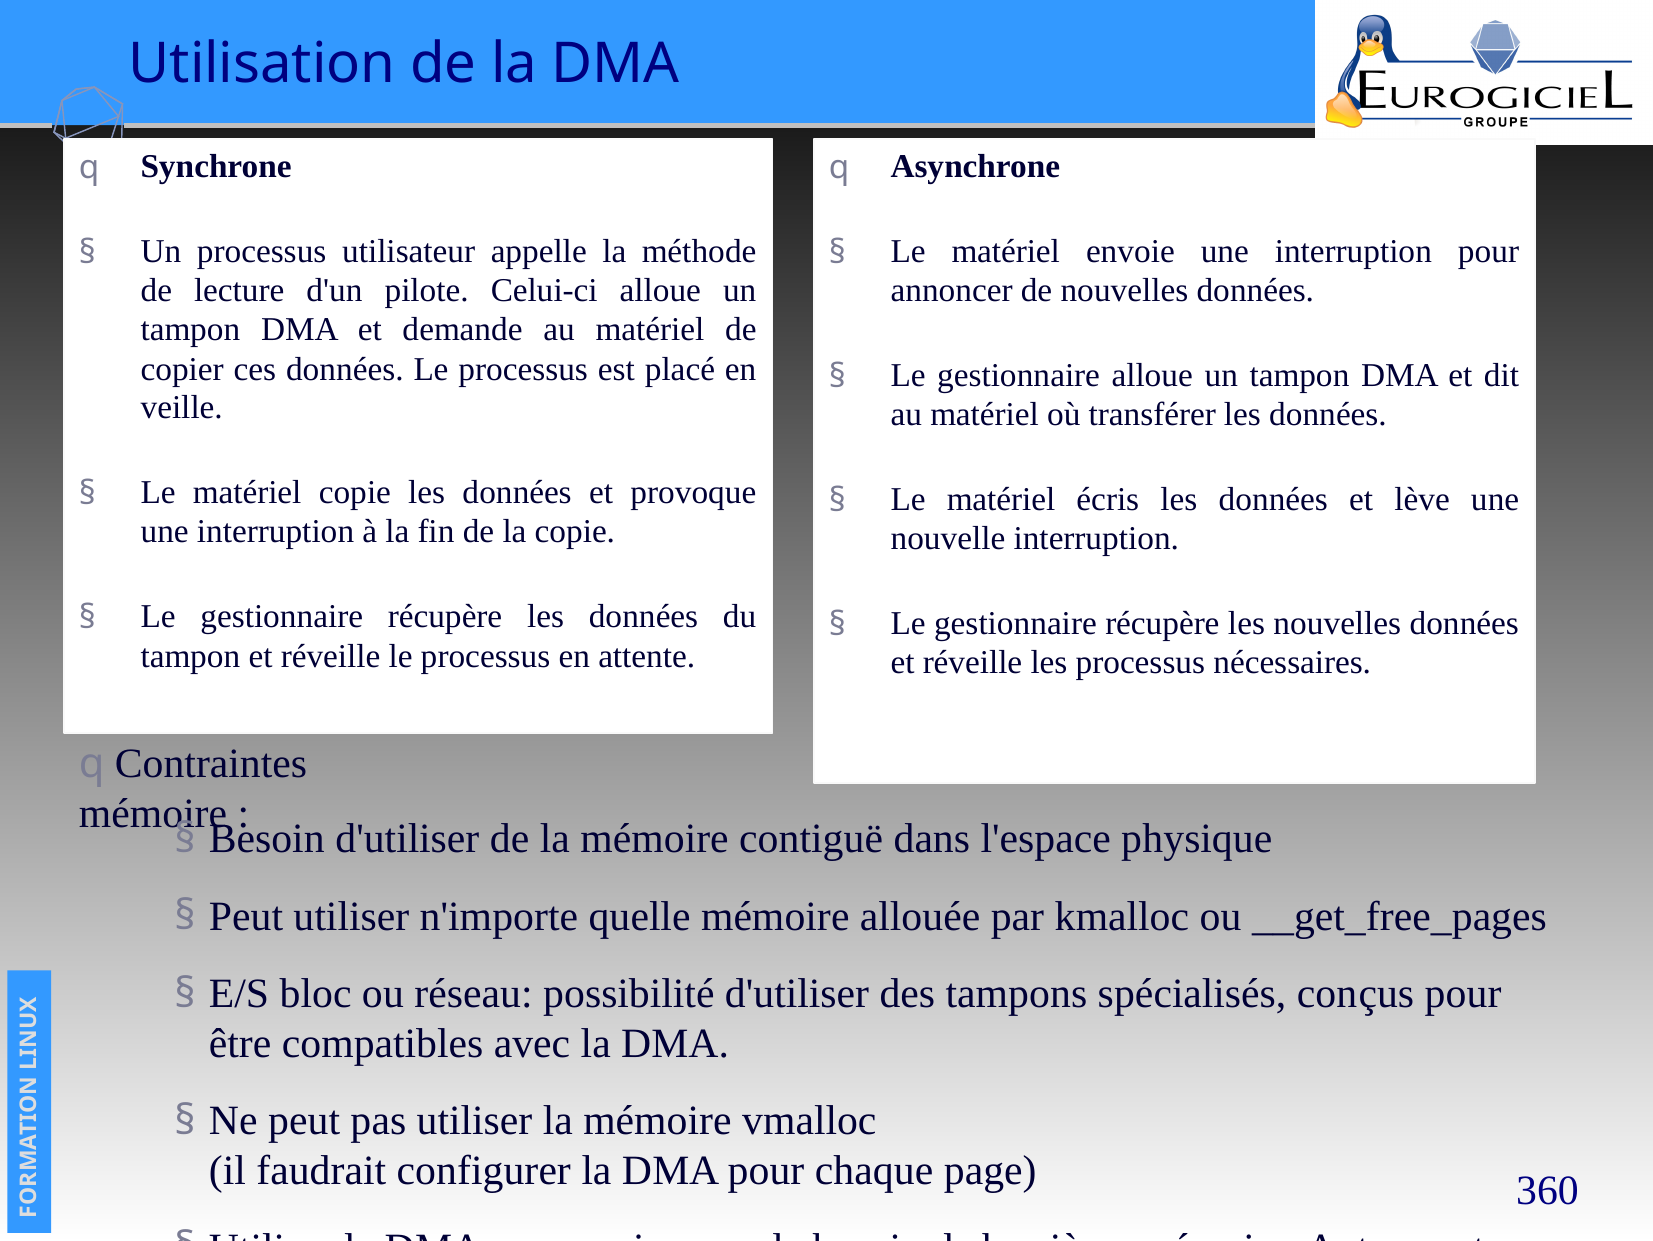

# Utilisation de la DMA
Synchrone
Un processus utilisateur appelle la méthode de lecture d'un pilote. Celui-ci alloue un tampon DMA et demande au matériel de copier ces données. Le processus est placé en veille.
Le matériel copie les données et provoque une interruption à la fin de la copie.
Le gestionnaire récupère les données du tampon et réveille le processus en attente.
Asynchrone
Le matériel envoie une interruption pour annoncer de nouvelles données.
Le gestionnaire alloue un tampon DMA et dit au matériel où transférer les données.
Le matériel écris les données et lève une nouvelle interruption.
Le gestionnaire récupère les nouvelles données et réveille les processus nécessaires.
 Contraintes mémoire :
Besoin d'utiliser de la mémoire contiguë dans l'espace physique
Peut utiliser n'importe quelle mémoire allouée par kmalloc ou __get_free_pages
E/S bloc ou réseau: possibilité d'utiliser des tampons spécialisés, conçus pour être compatibles avec la DMA.
Ne peut pas utiliser la mémoire vmalloc
(il faudrait configurer la DMA pour chaque page)
Utiliser la DMA ne supprime pas le besoin de barrières mémoire. Autrement, votre compilateur peut mélanger l'ordre des lectures et des écritures.